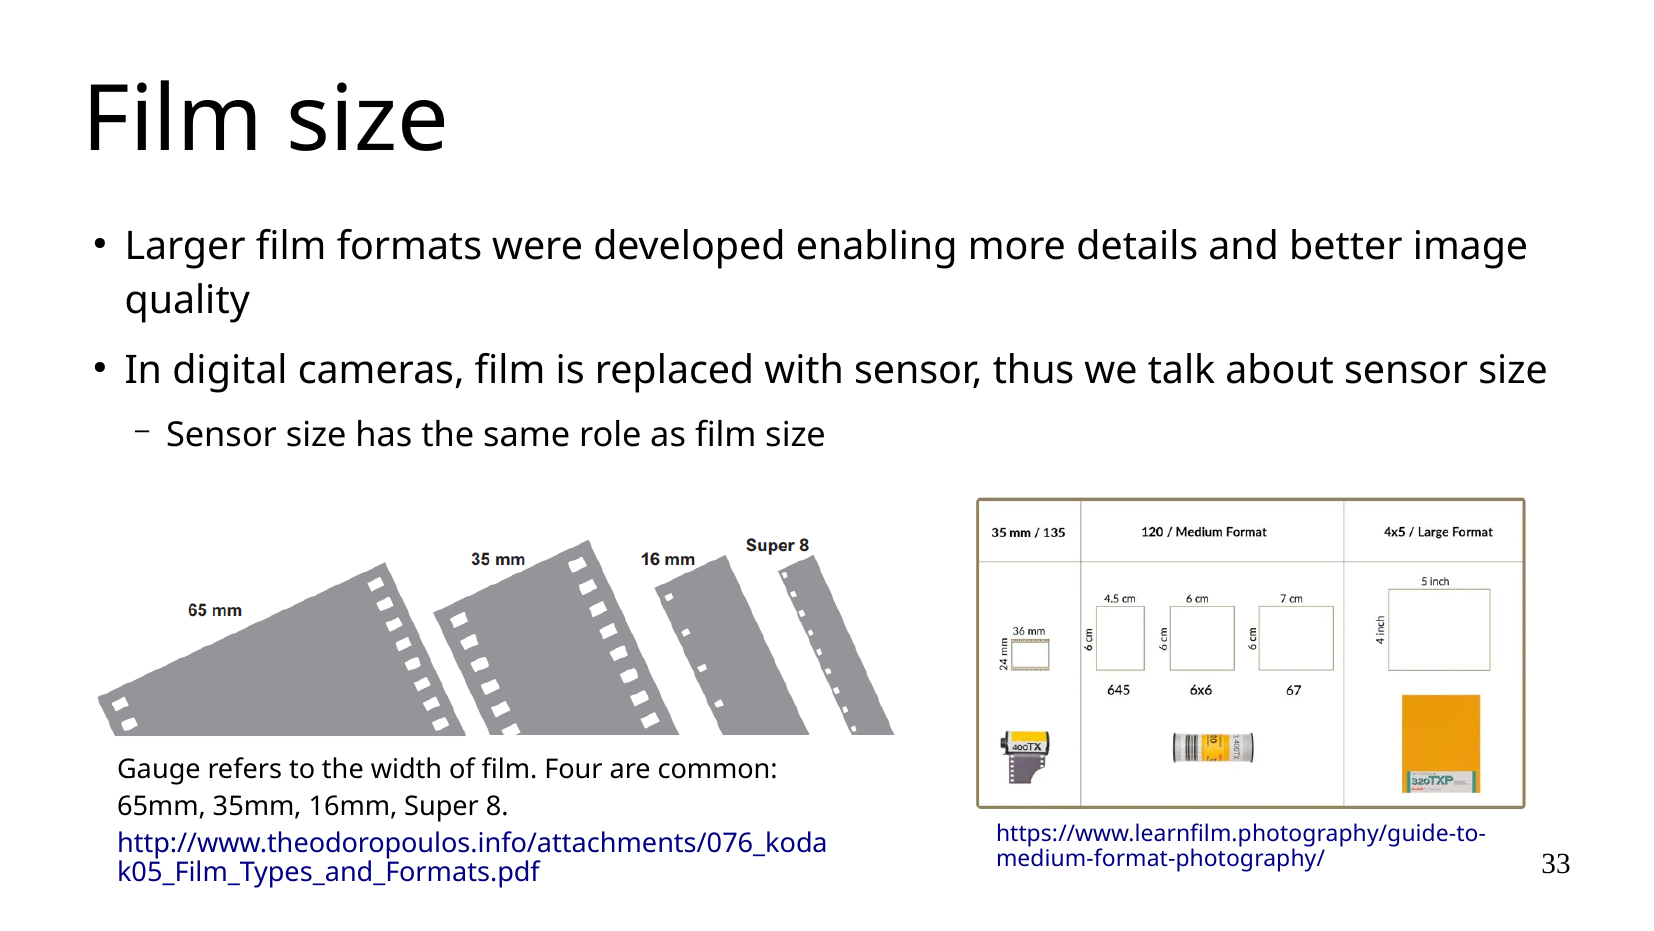

# Film size
Larger film formats were developed enabling more details and better image quality
In digital cameras, film is replaced with sensor, thus we talk about sensor size
Sensor size has the same role as film size
Gauge refers to the width of film. Four are common: 65mm, 35mm, 16mm, Super 8. http://www.theodoropoulos.info/attachments/076_kodak05_Film_Types_and_Formats.pdf
https://www.learnfilm.photography/guide-to-medium-format-photography/
33